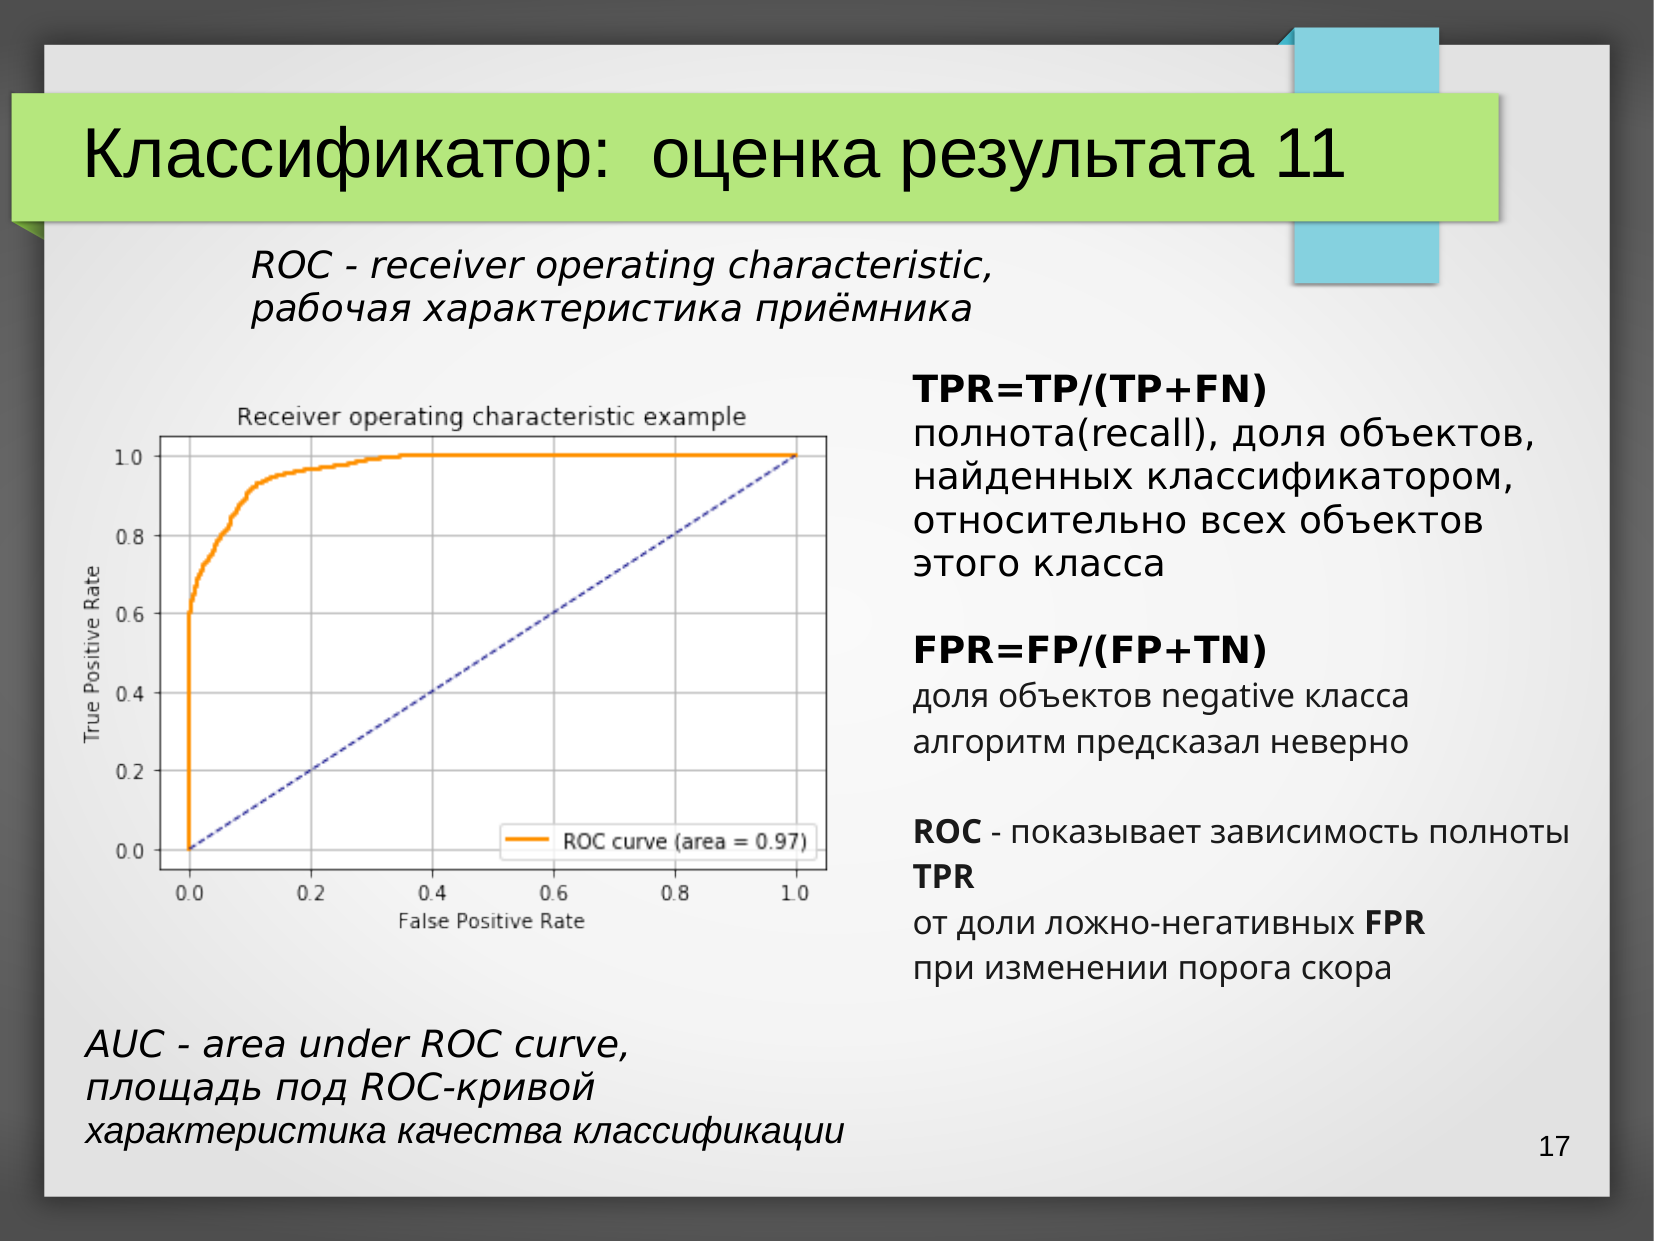

# Классификатор: оценка результата 11
ROC - receiver operating characteristic,
рабочая характеристика приёмника
TPR=TP/(TP+FN)
полнота(recall), доля объектов, найденных классификатором, относительно всех объектов этого класса
FPR=FP/(FP+TN)
доля объектов negative класса
алгоритм предсказал неверно
ROC - показывает зависимость полноты TPR
от доли ложно-негативных FPR
при изменении порога скора
AUC - area under ROC curve,
площадь под ROC-кривой
характеристика качества классификации
17